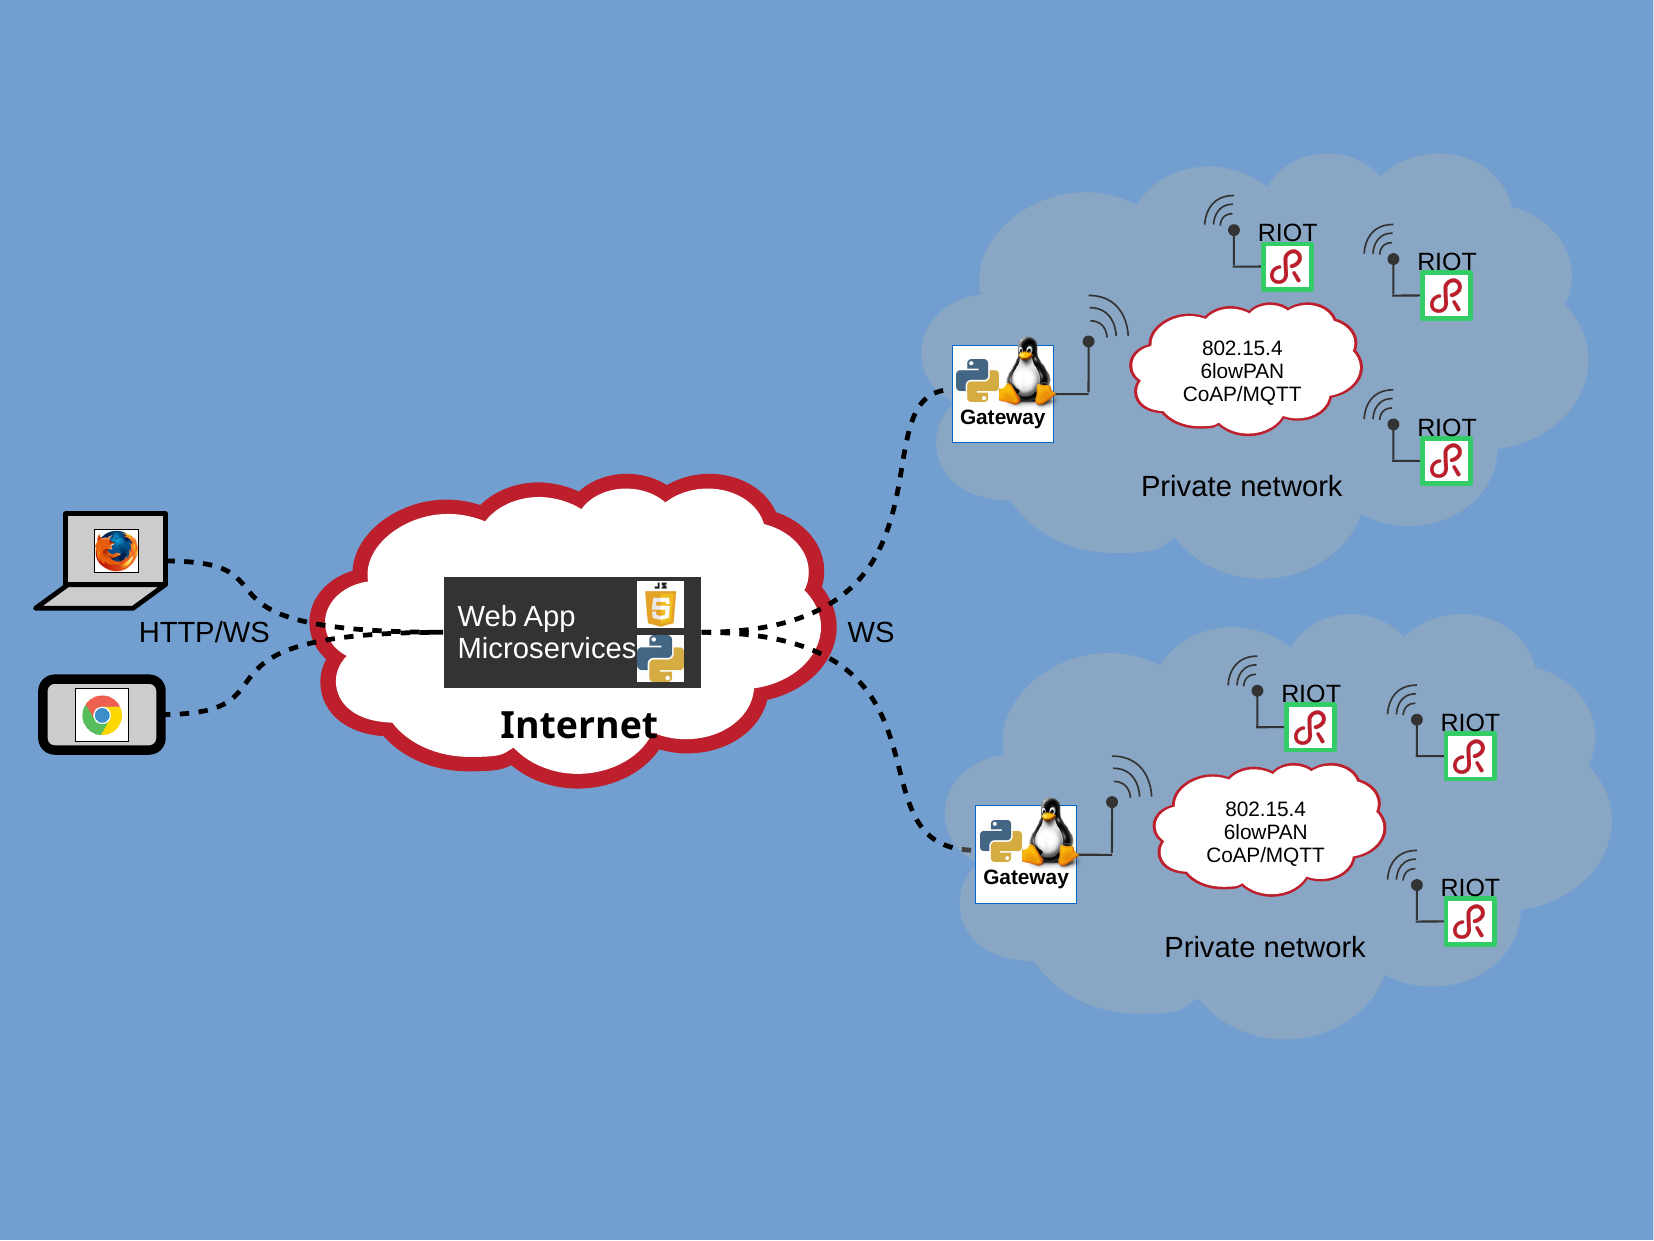

RIOT
RIOT
802.15.4
6lowPAN
CoAP/MQTT
Gateway
RIOT
Private network
Web App
Microservices
HTTP/WS
WS
RIOT
RIOT
Internet
802.15.4
6lowPAN
CoAP/MQTT
Gateway
RIOT
Private network